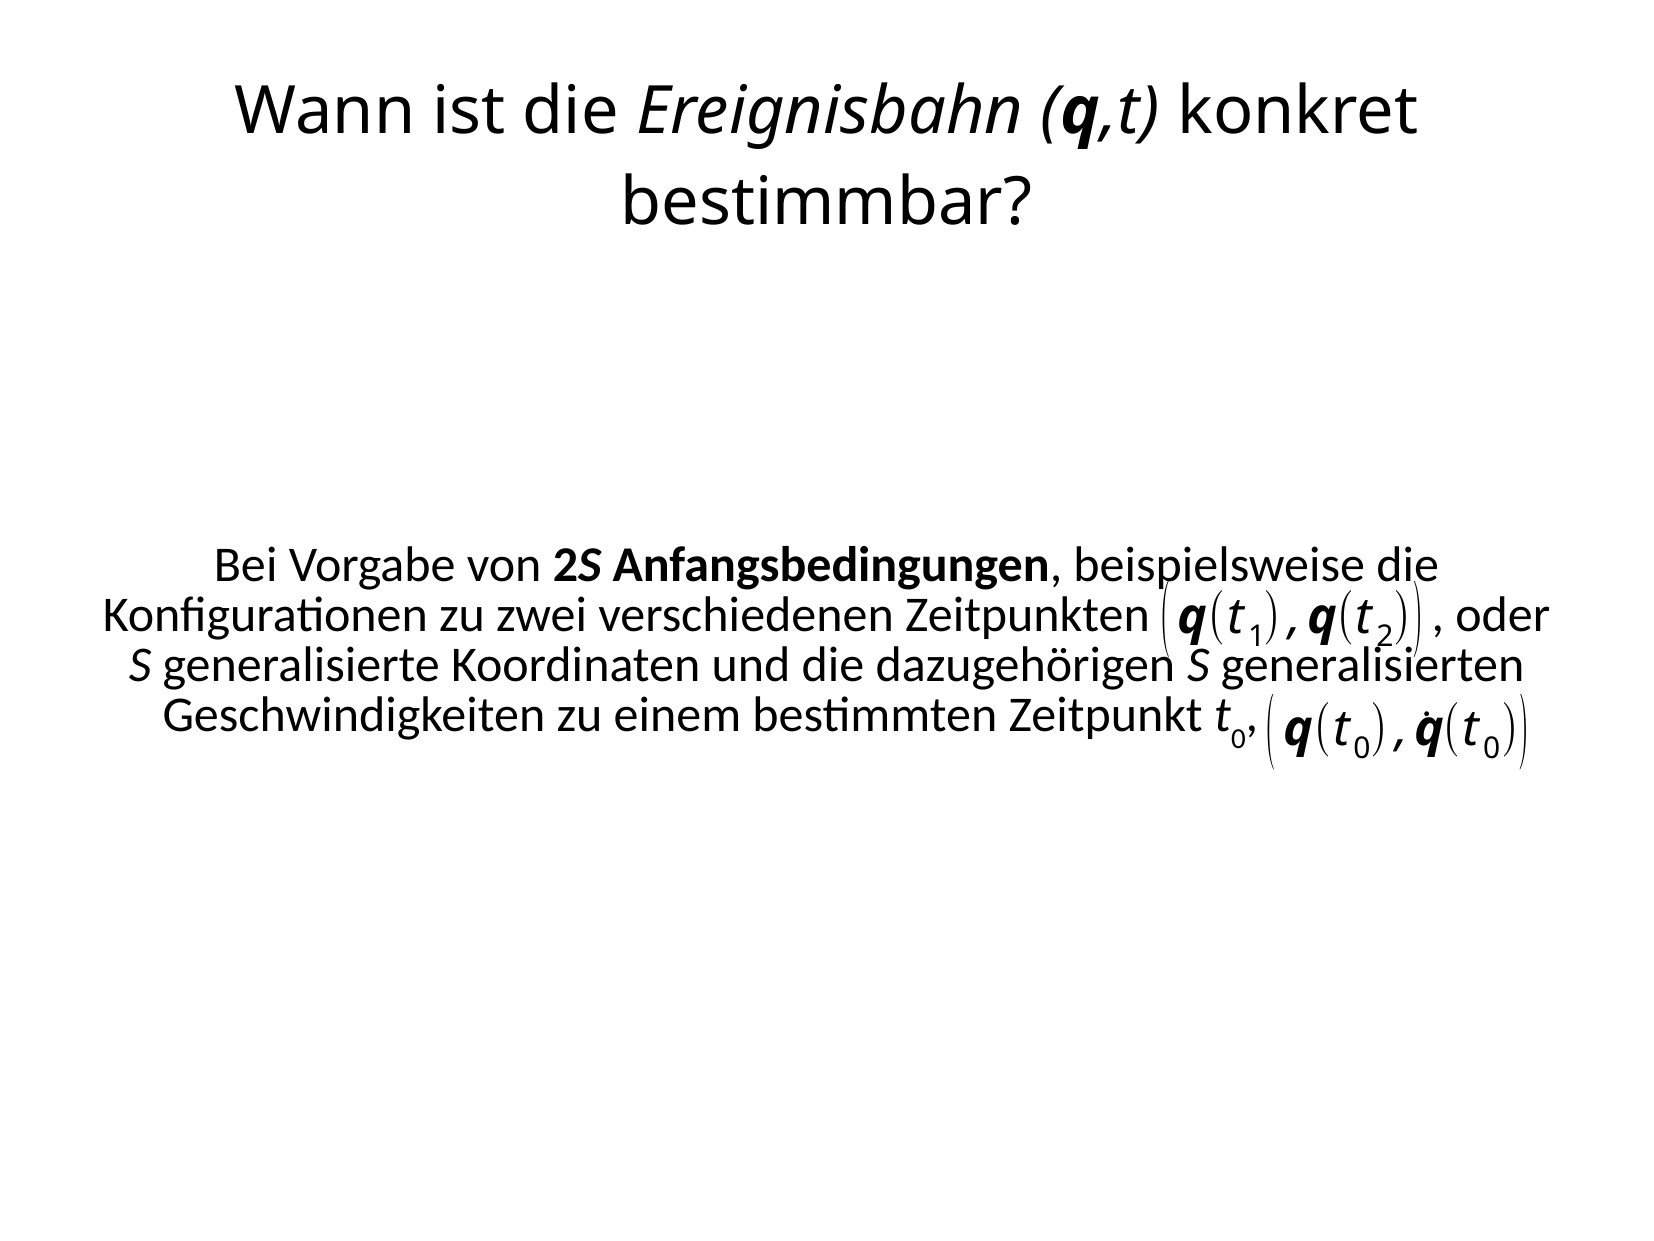

# Wann ist die Ereignisbahn (q,t) konkret bestimmbar?
Bei Vorgabe von 2S Anfangsbedingungen, beispielsweise die Konfigurationen zu zwei verschiedenen Zeitpunkten				, oder S generalisierte Koordinaten und die dazugehörigen S generalisierten Geschwindigkeiten zu einem bestimmten Zeitpunkt t0,